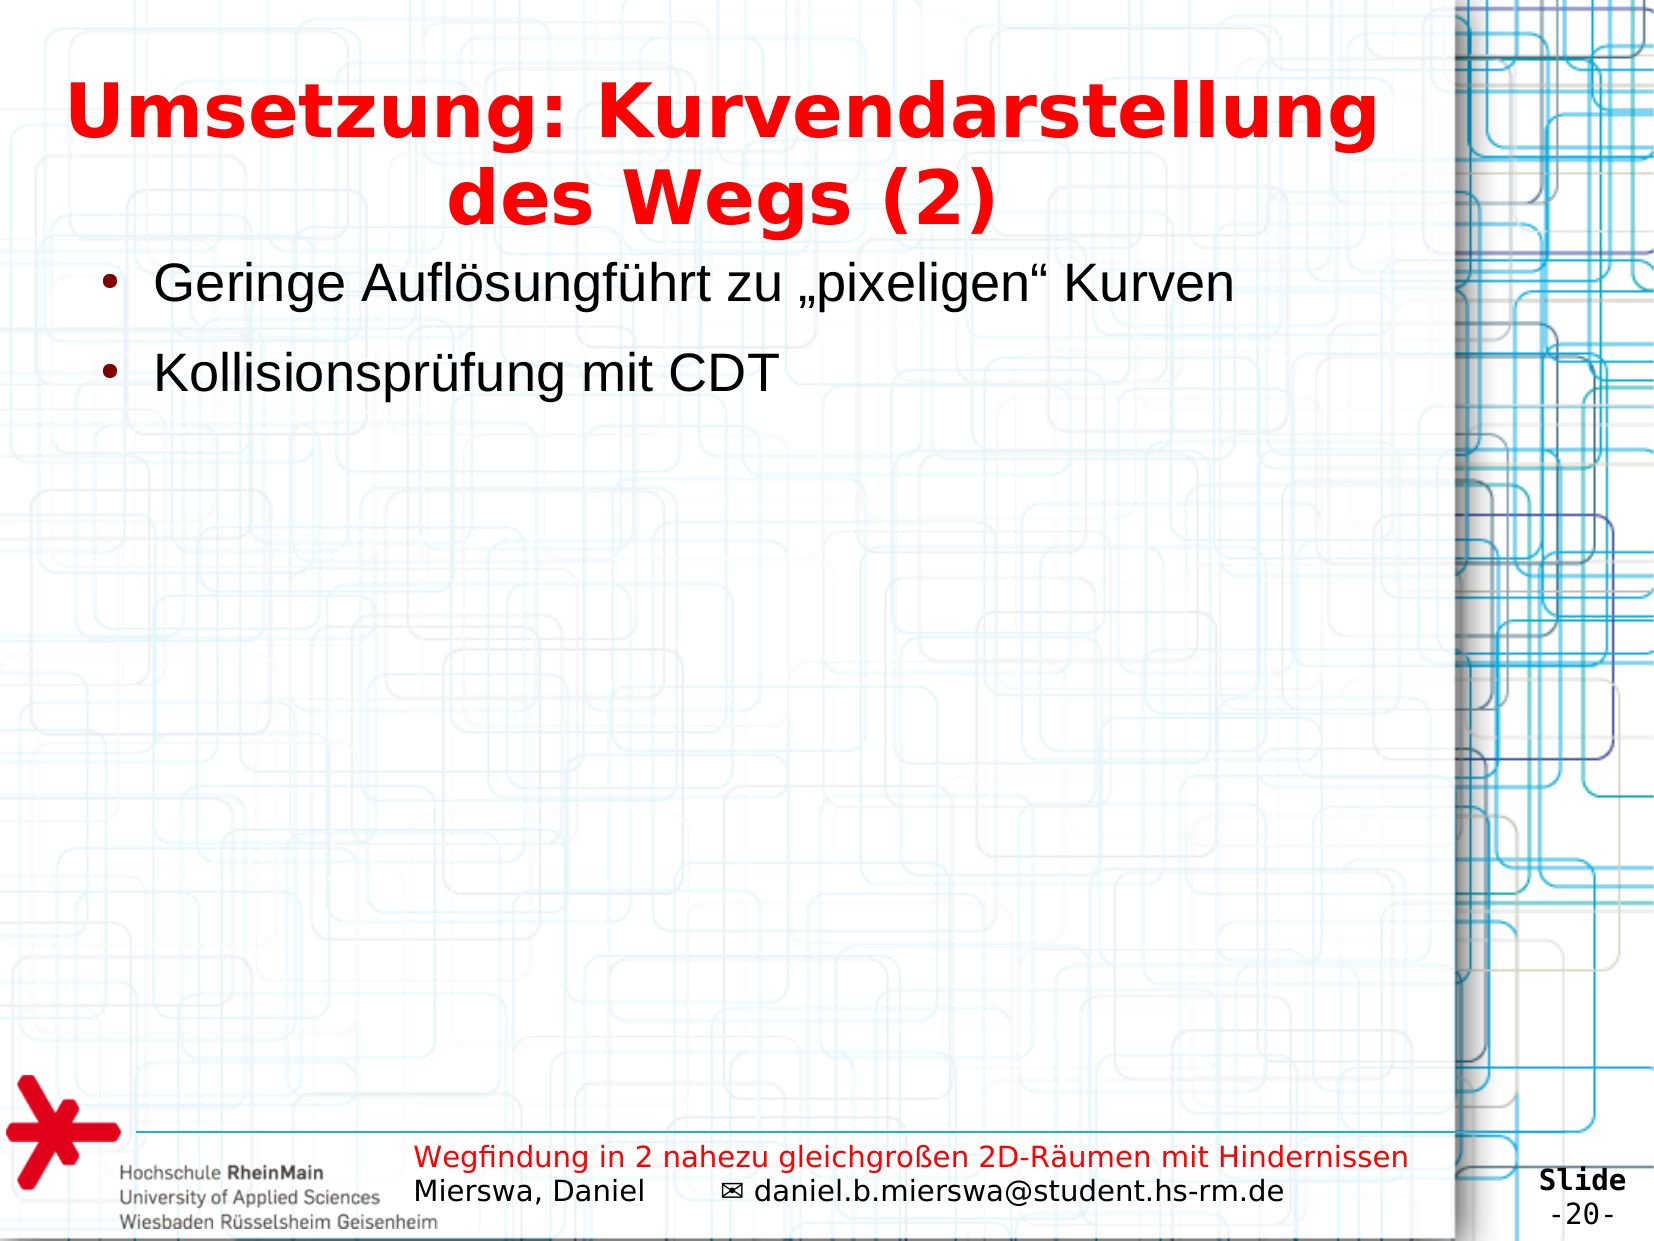

# Umsetzung: Kurvendarstellung des Wegs (2)
Geringe Auflösungführt zu „pixeligen“ Kurven
Kollisionsprüfung mit CDT
20